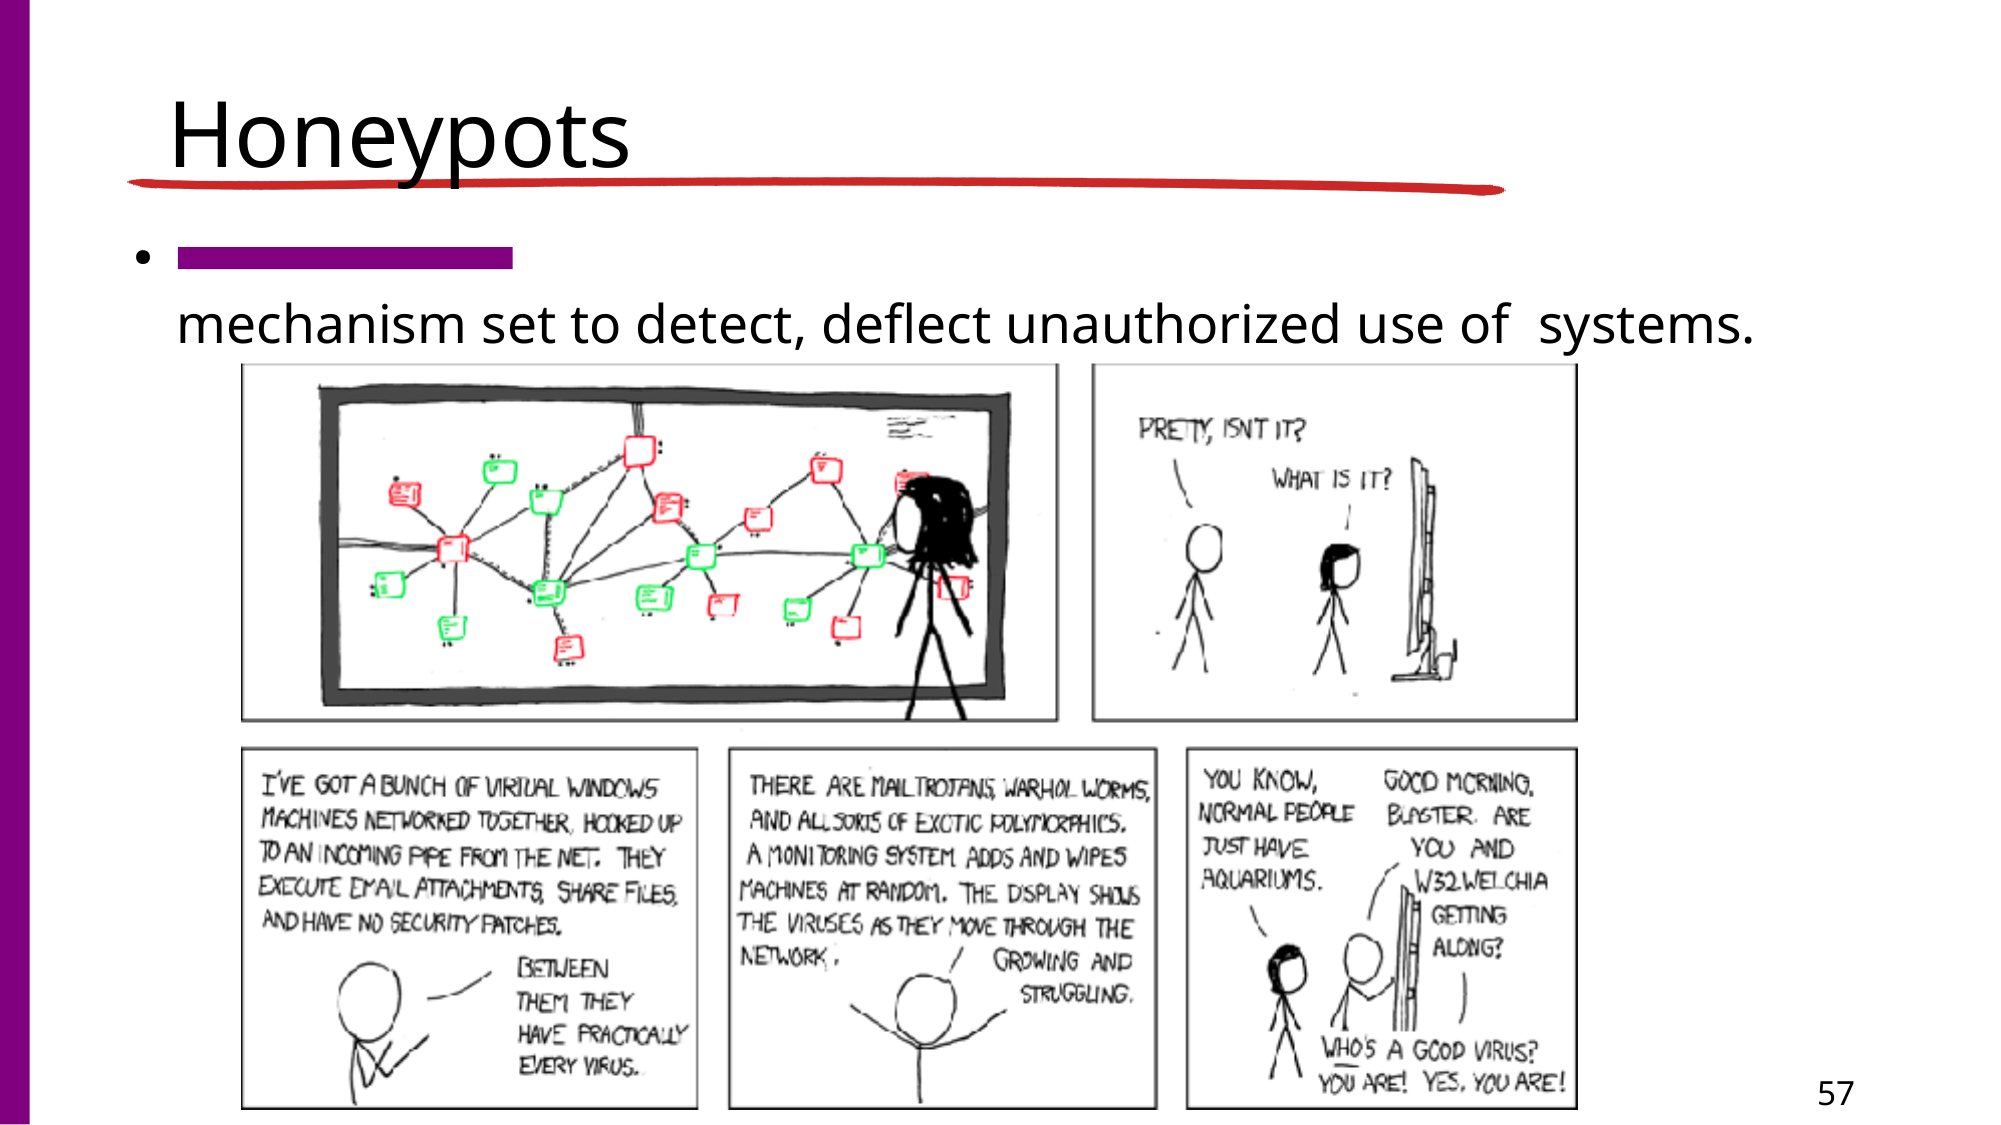

# Honeypots
mechanism set to detect, deflect unauthorized use of systems.